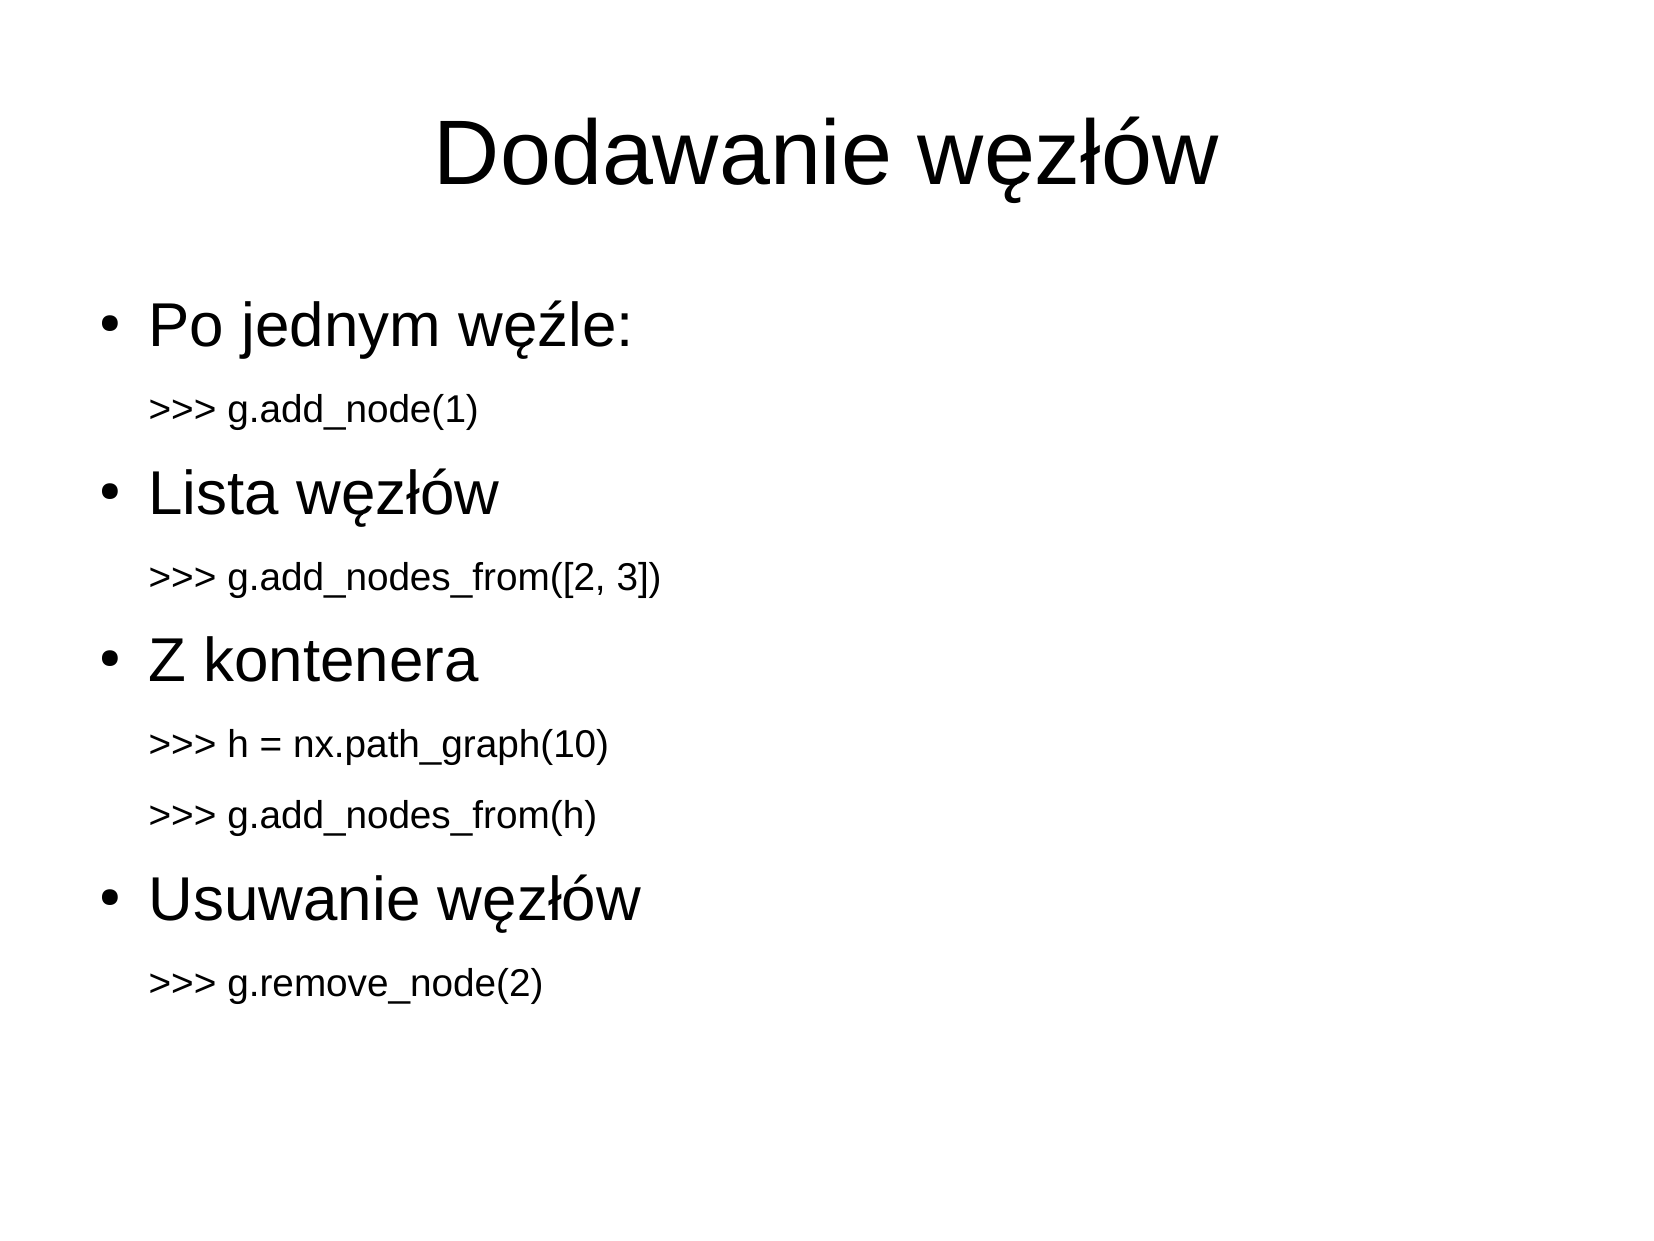

# Dodawanie węzłów
Po jednym węźle:
>>> g.add_node(1)
Lista węzłów
>>> g.add_nodes_from([2, 3])
Z kontenera
>>> h = nx.path_graph(10)
>>> g.add_nodes_from(h)
Usuwanie węzłów
>>> g.remove_node(2)